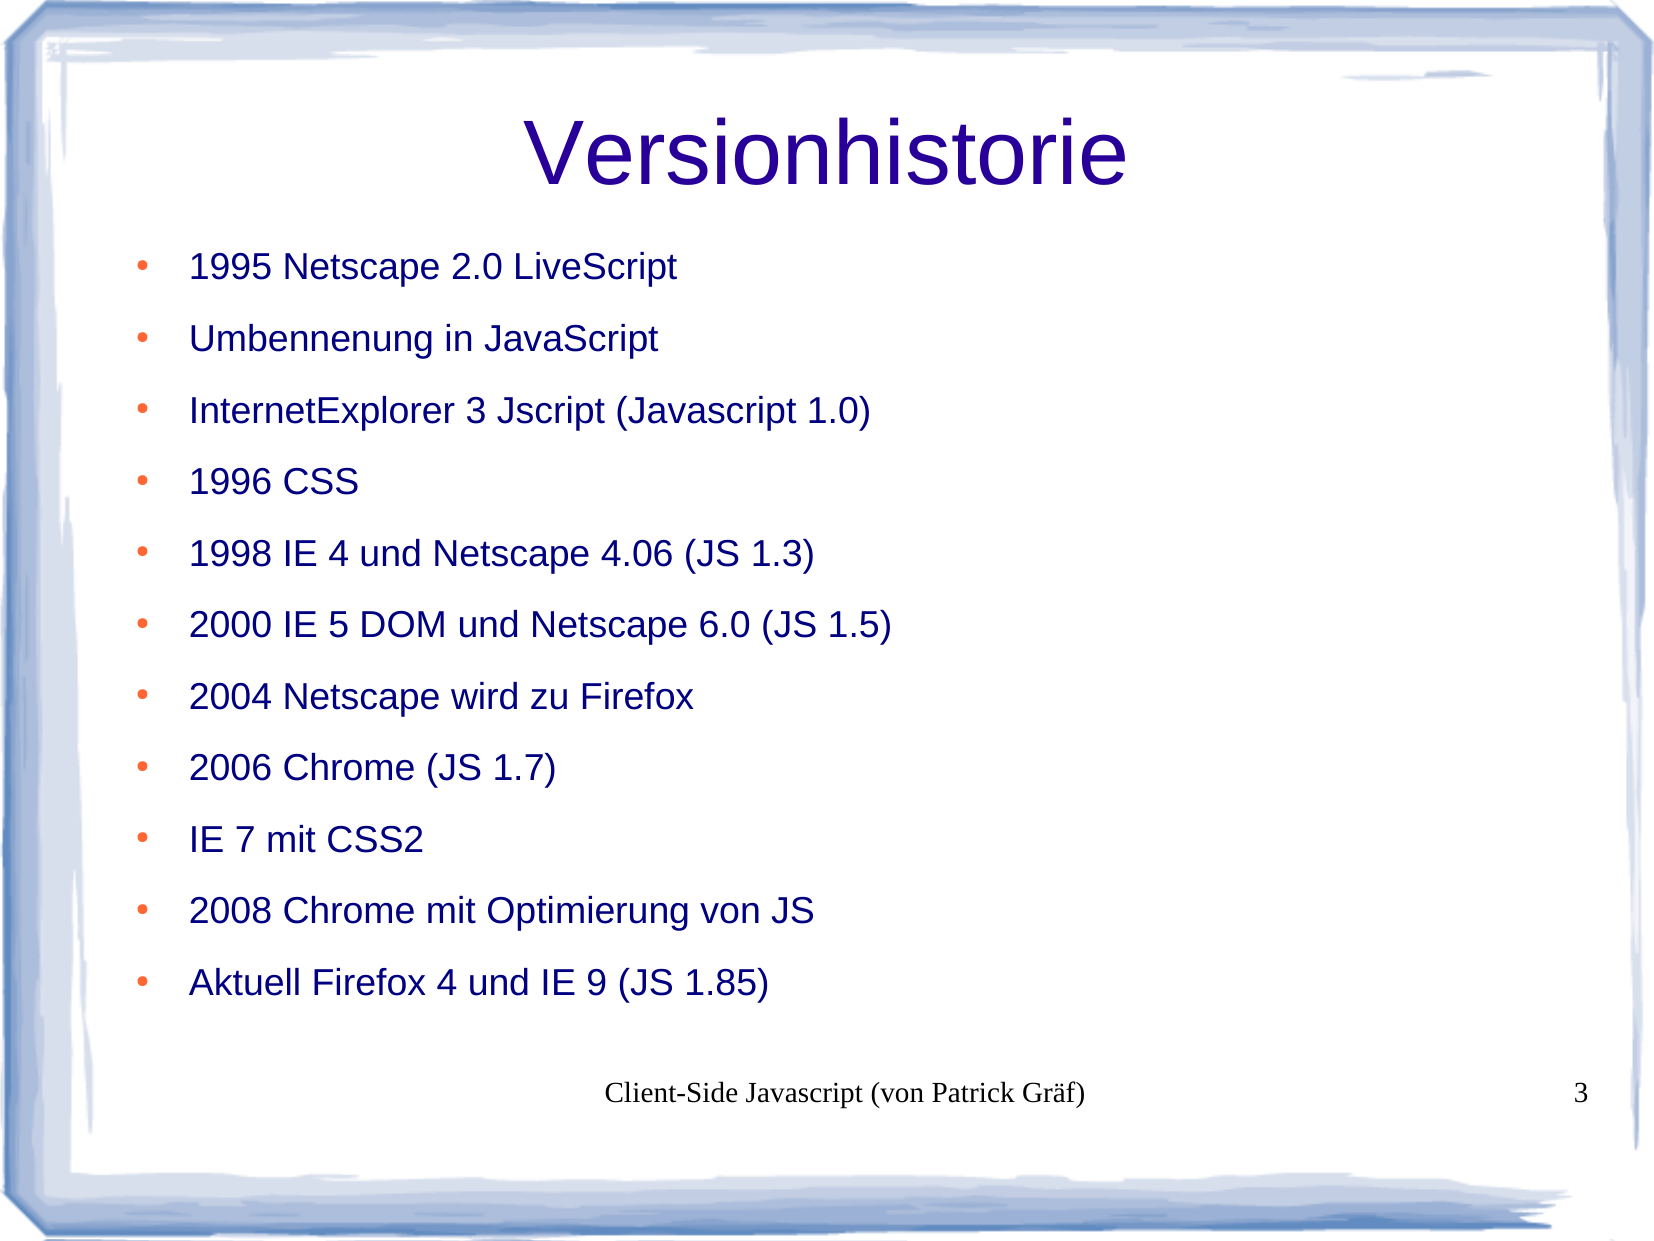

# Versionhistorie
1995 Netscape 2.0 LiveScript
Umbennenung in JavaScript
InternetExplorer 3 Jscript (Javascript 1.0)
1996 CSS
1998 IE 4 und Netscape 4.06 (JS 1.3)
2000 IE 5 DOM und Netscape 6.0 (JS 1.5)
2004 Netscape wird zu Firefox
2006 Chrome (JS 1.7)
IE 7 mit CSS2
2008 Chrome mit Optimierung von JS
Aktuell Firefox 4 und IE 9 (JS 1.85)
Client-Side Javascript (von Patrick Gräf)
3